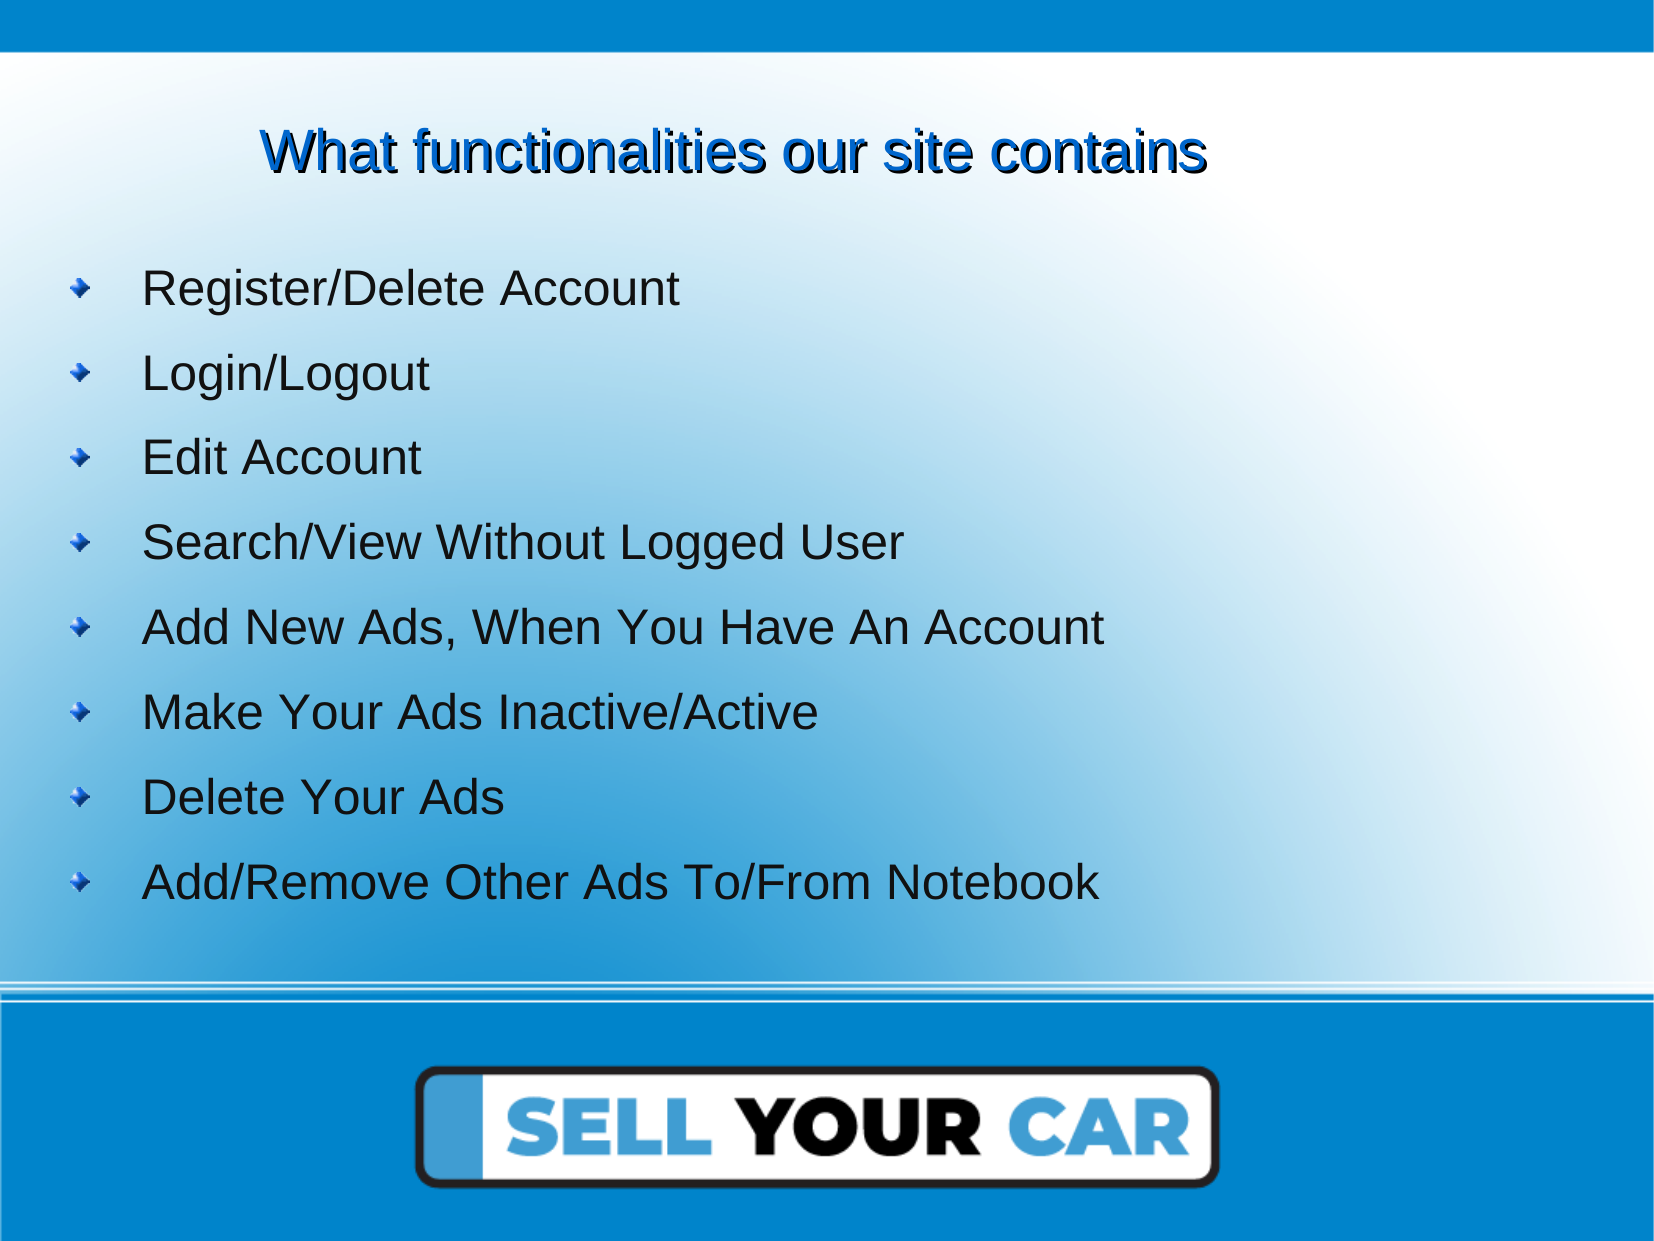

What functionalities our site contains
# Register/Delete Account
Login/Logout
Edit Account
Search/View Without Logged User
Add New Ads, When You Have An Account
Make Your Ads Inactive/Active
Delete Your Ads
Add/Remove Other Ads To/From Notebook